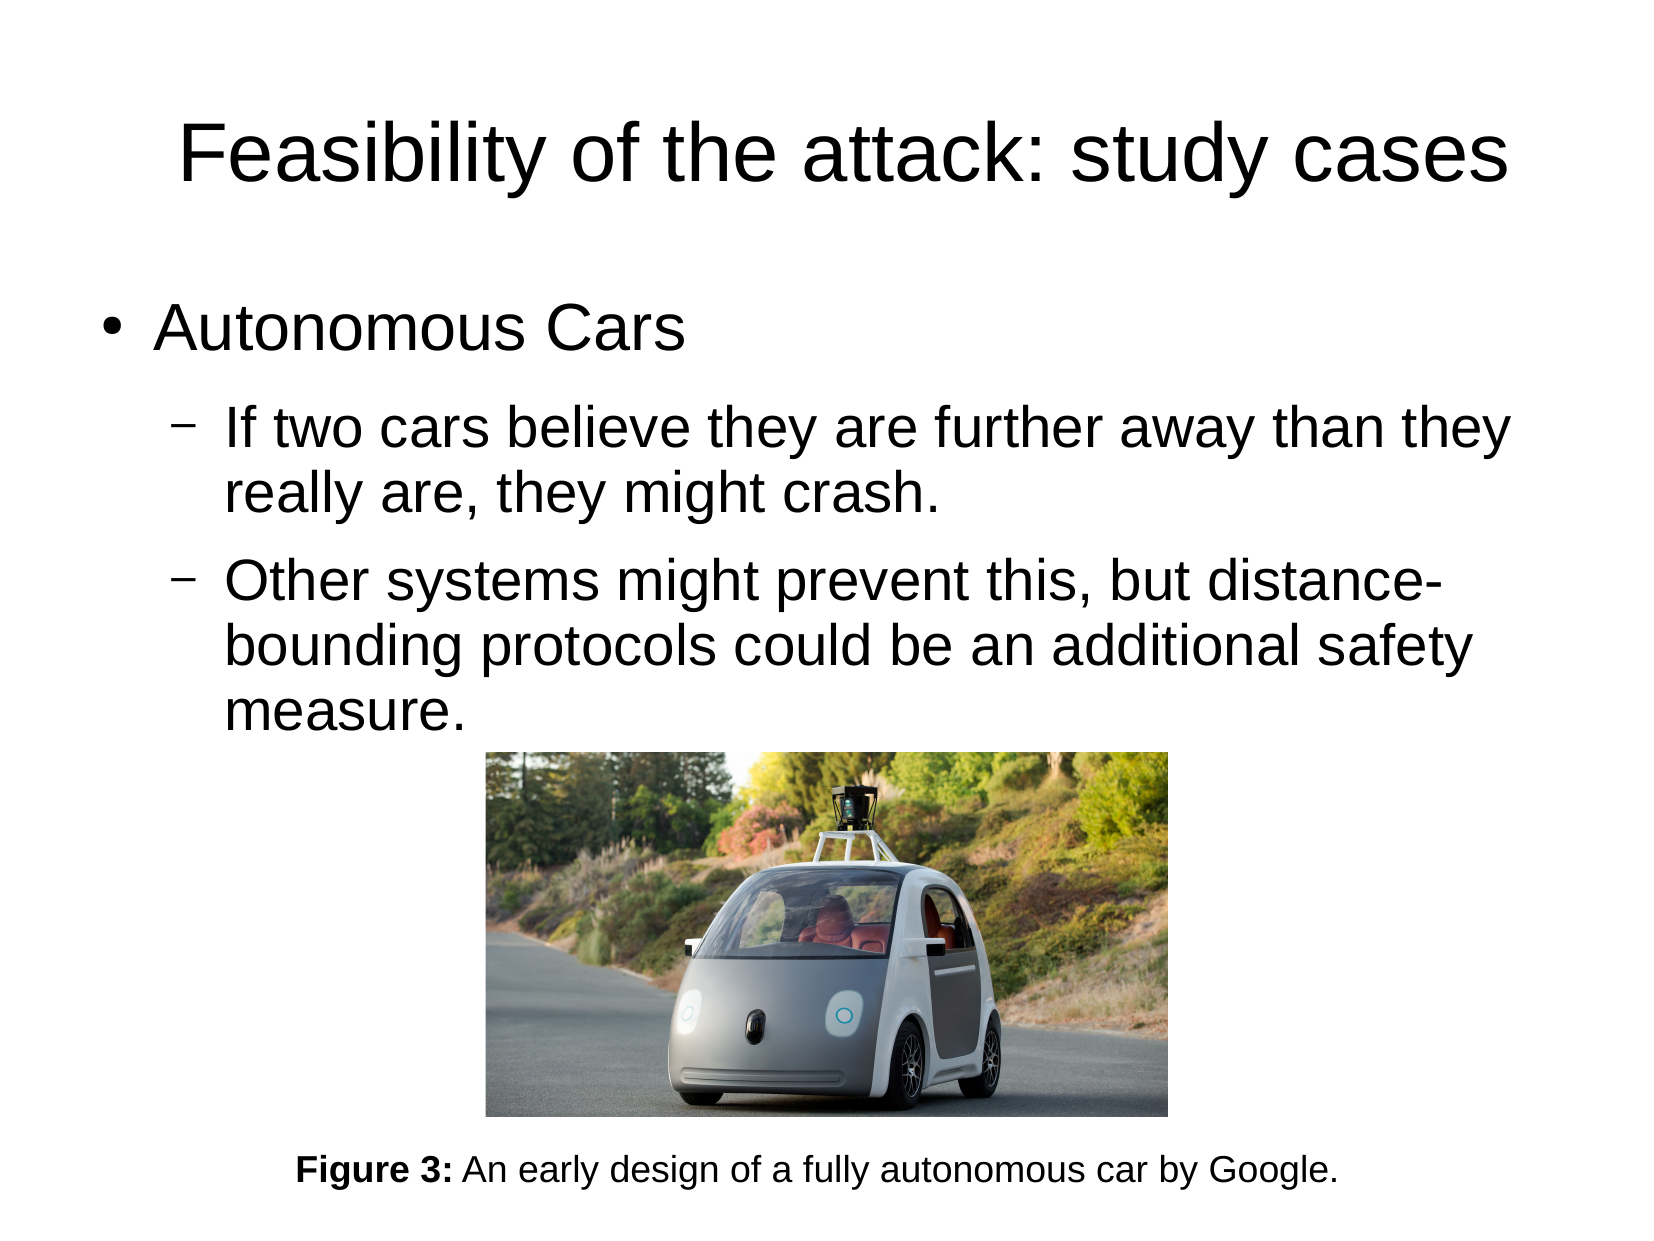

# Feasibility of the attack: study cases
Autonomous Cars
If two cars believe they are further away than they really are, they might crash.
Other systems might prevent this, but distance-bounding protocols could be an additional safety measure.
Figure 3: An early design of a fully autonomous car by Google.